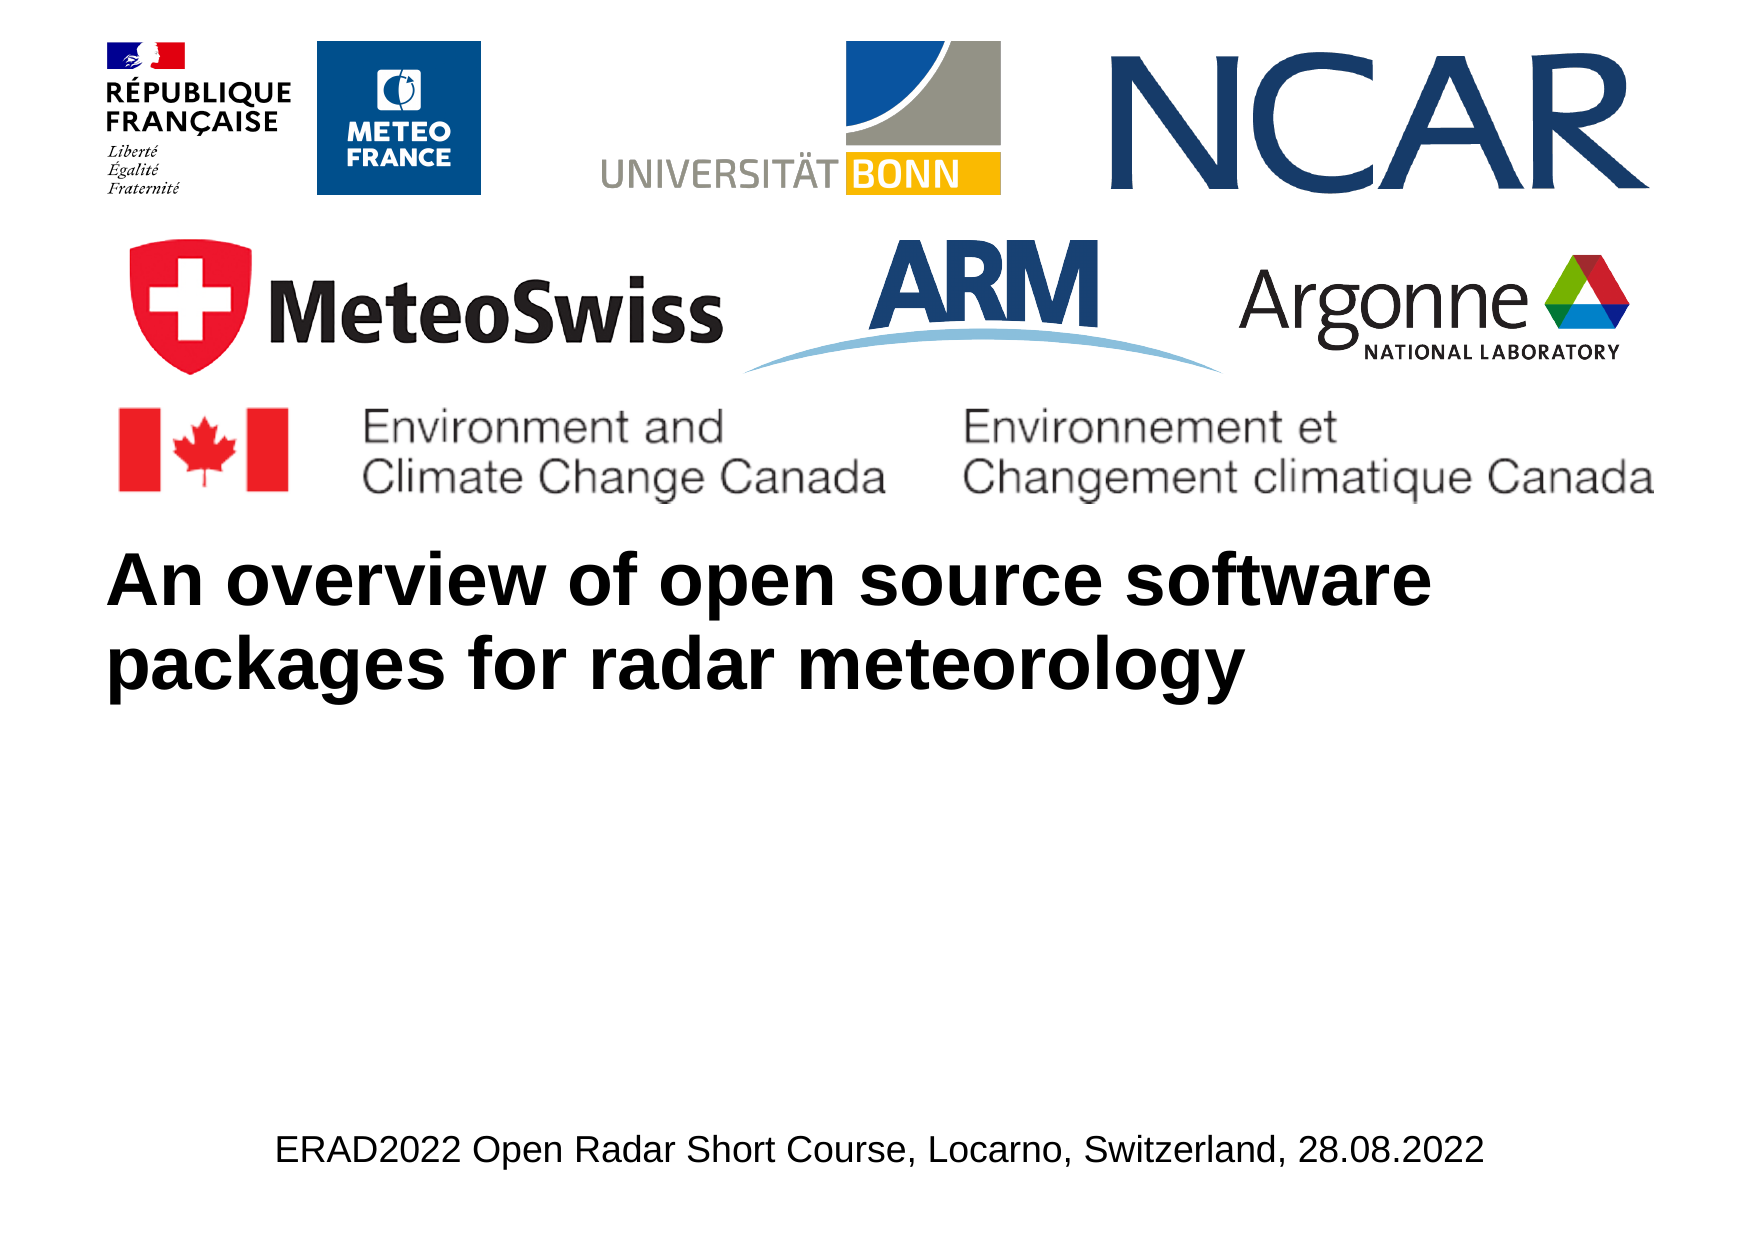

# An overview of open source software packages for radar meteorology
ERAD2022 Open Radar Short Course, Locarno, Switzerland, 28.08.2022